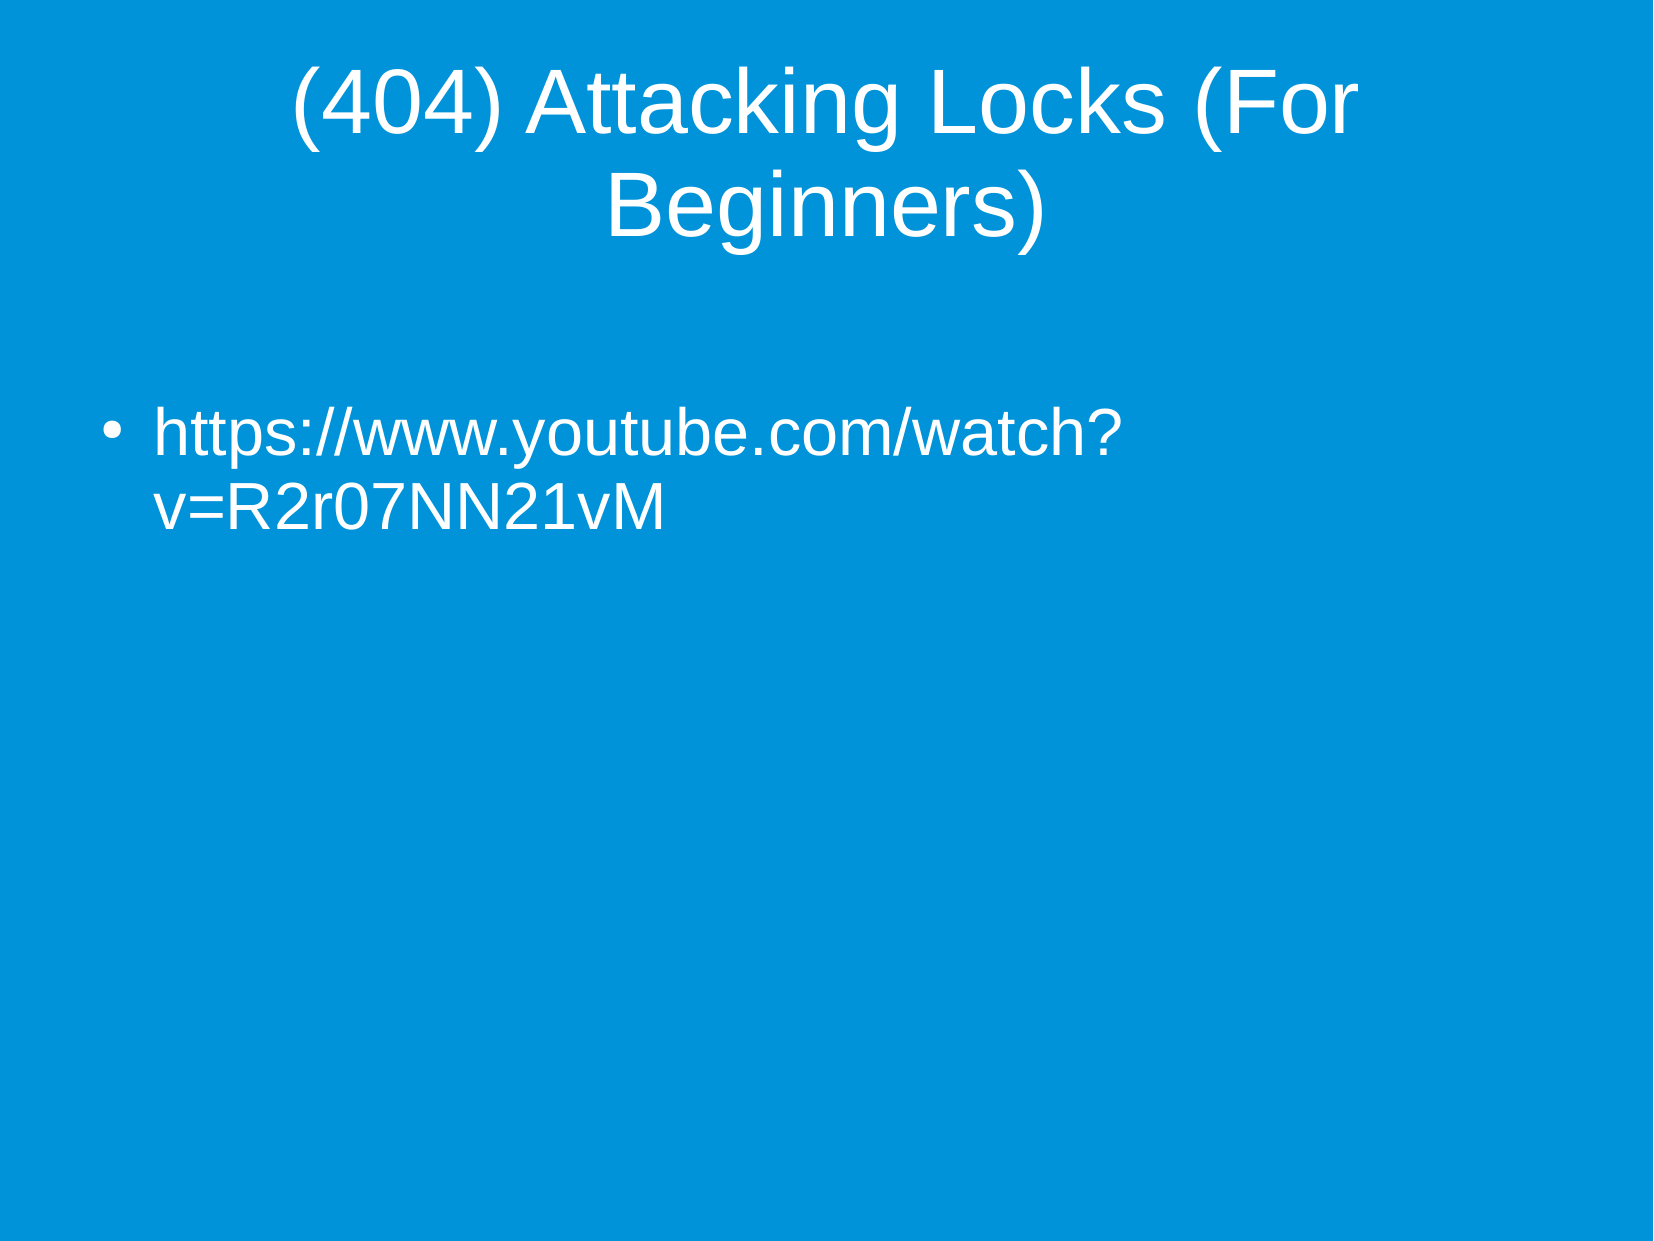

# (404) Attacking Locks (For Beginners)
https://www.youtube.com/watch?v=R2r07NN21vM